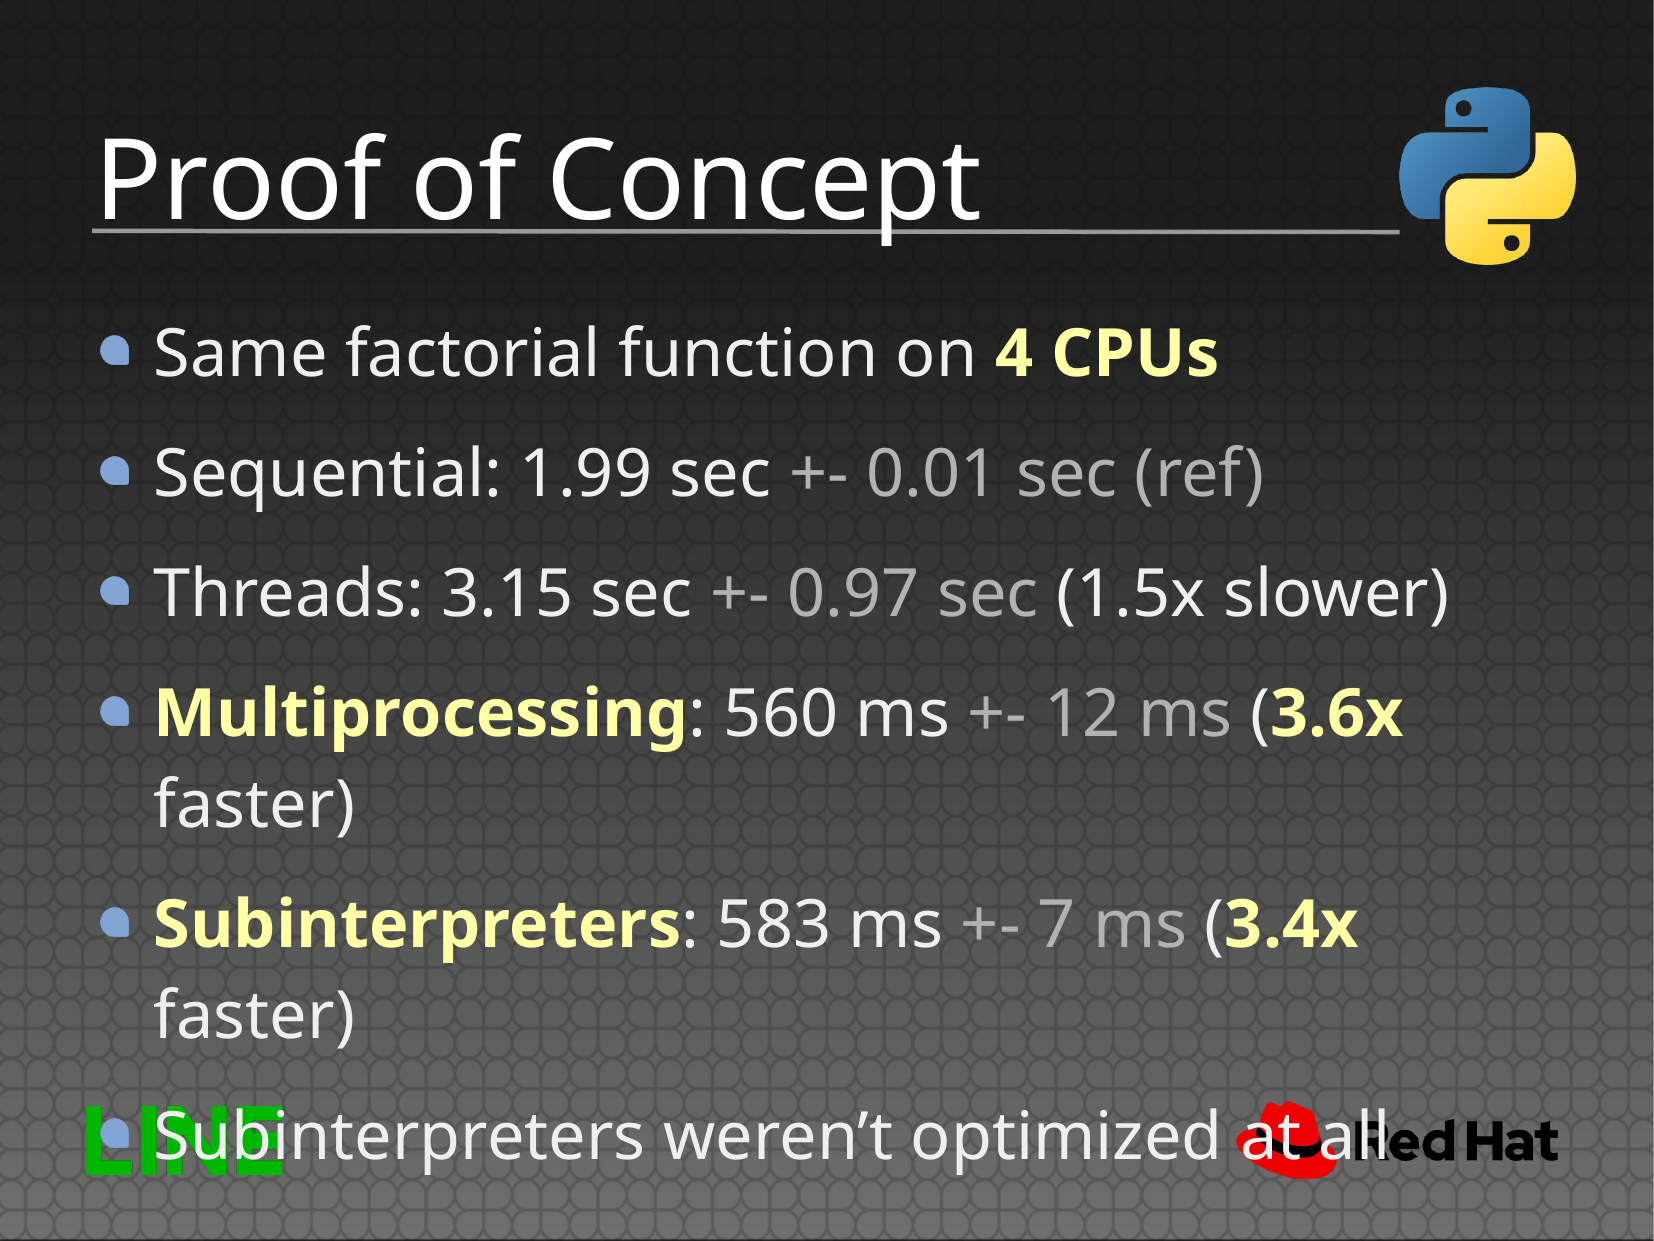

Proof of Concept
# Same factorial function on 4 CPUs
Sequential: 1.99 sec +- 0.01 sec (ref)
Threads: 3.15 sec +- 0.97 sec (1.5x slower)
Multiprocessing: 560 ms +- 12 ms (3.6x faster)
Subinterpreters: 583 ms +- 7 ms (3.4x faster)
Subinterpreters weren’t optimized at all